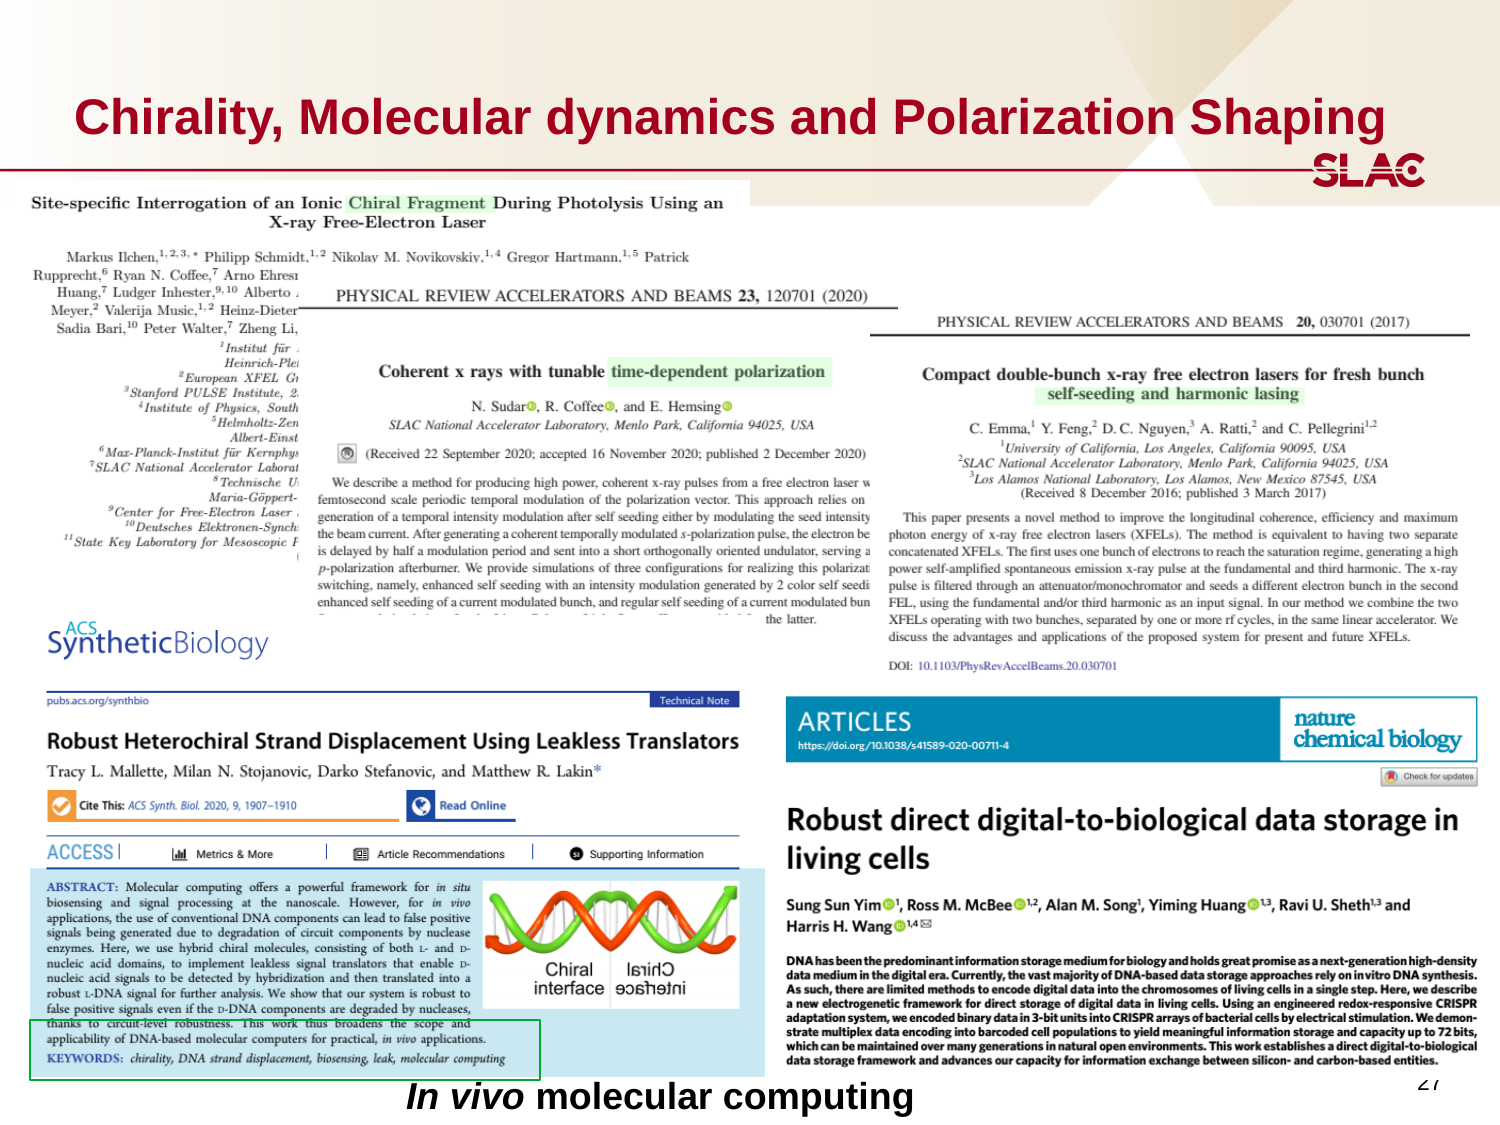

# Chirality, Molecular dynamics and Polarization Shaping
Outline
In vivo molecular computing